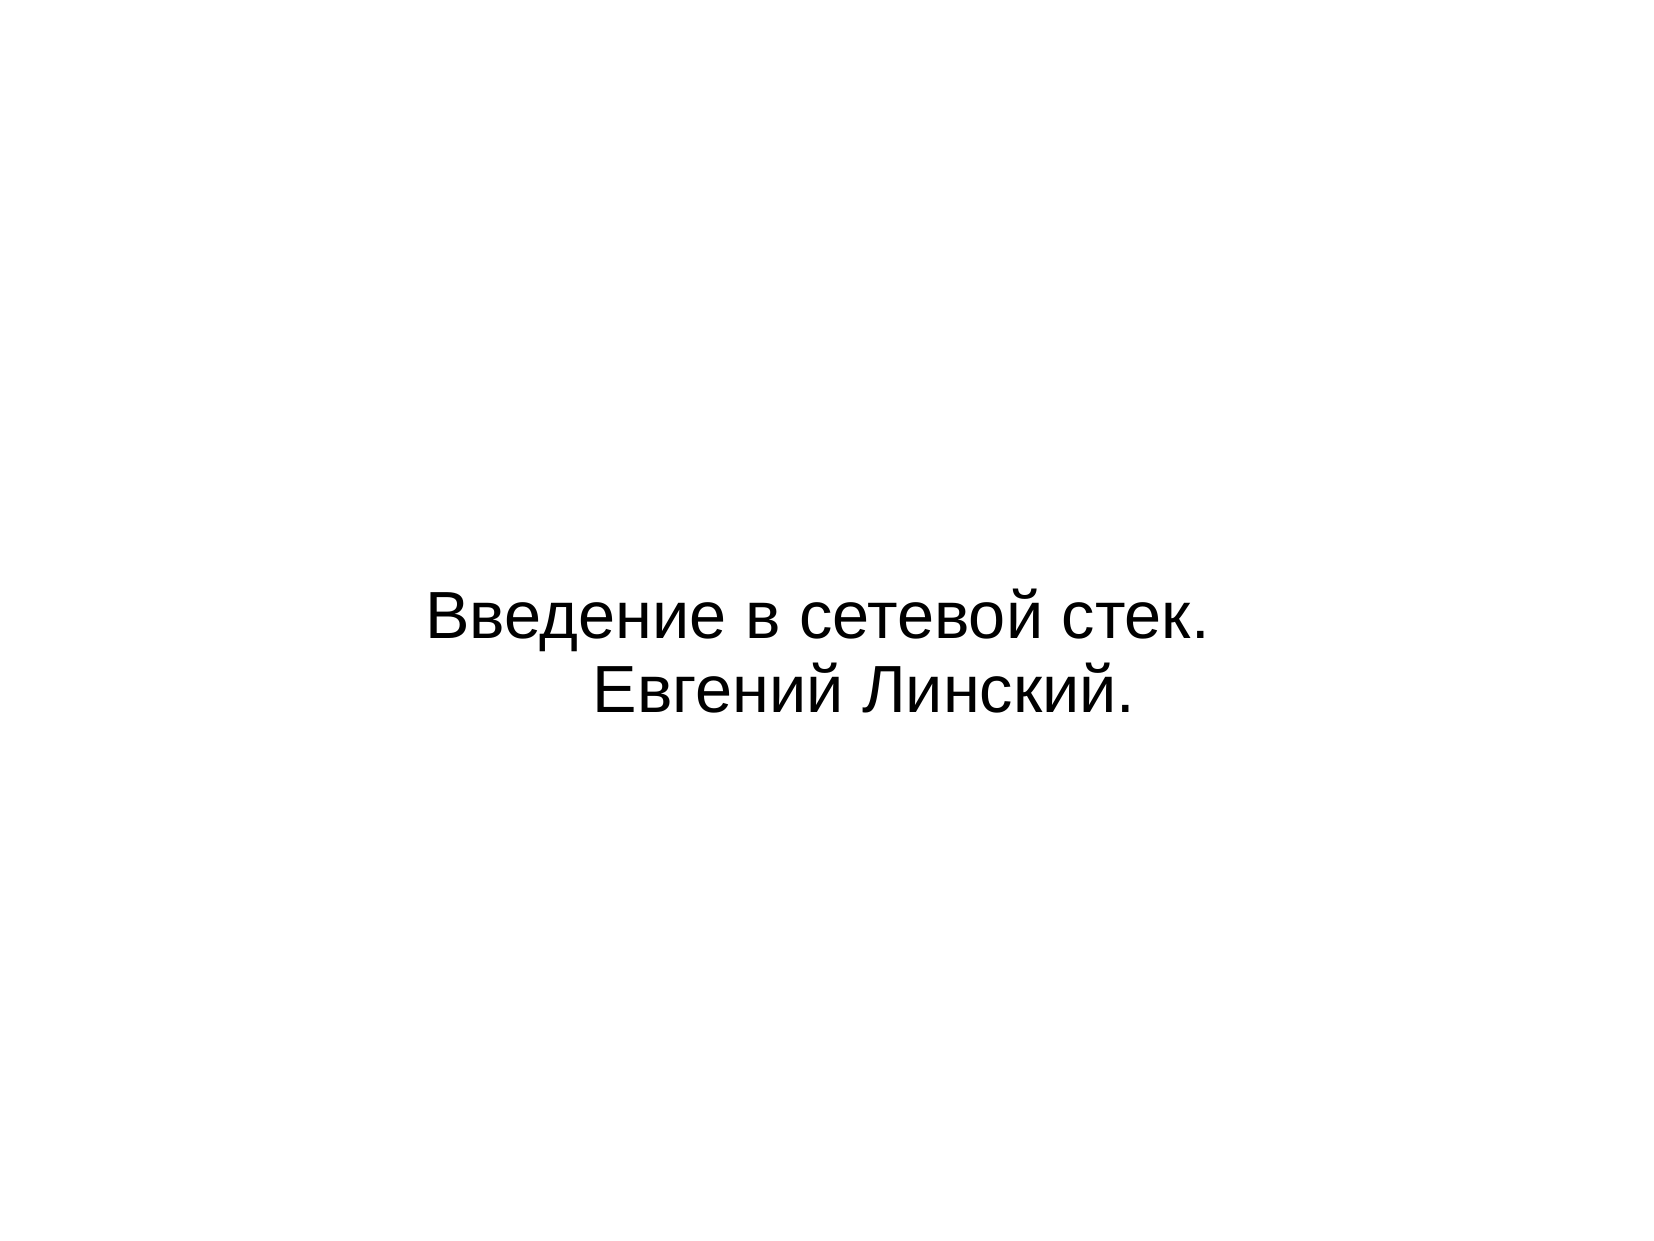

#
Введение в сетевой стек.
	Евгений Линский.